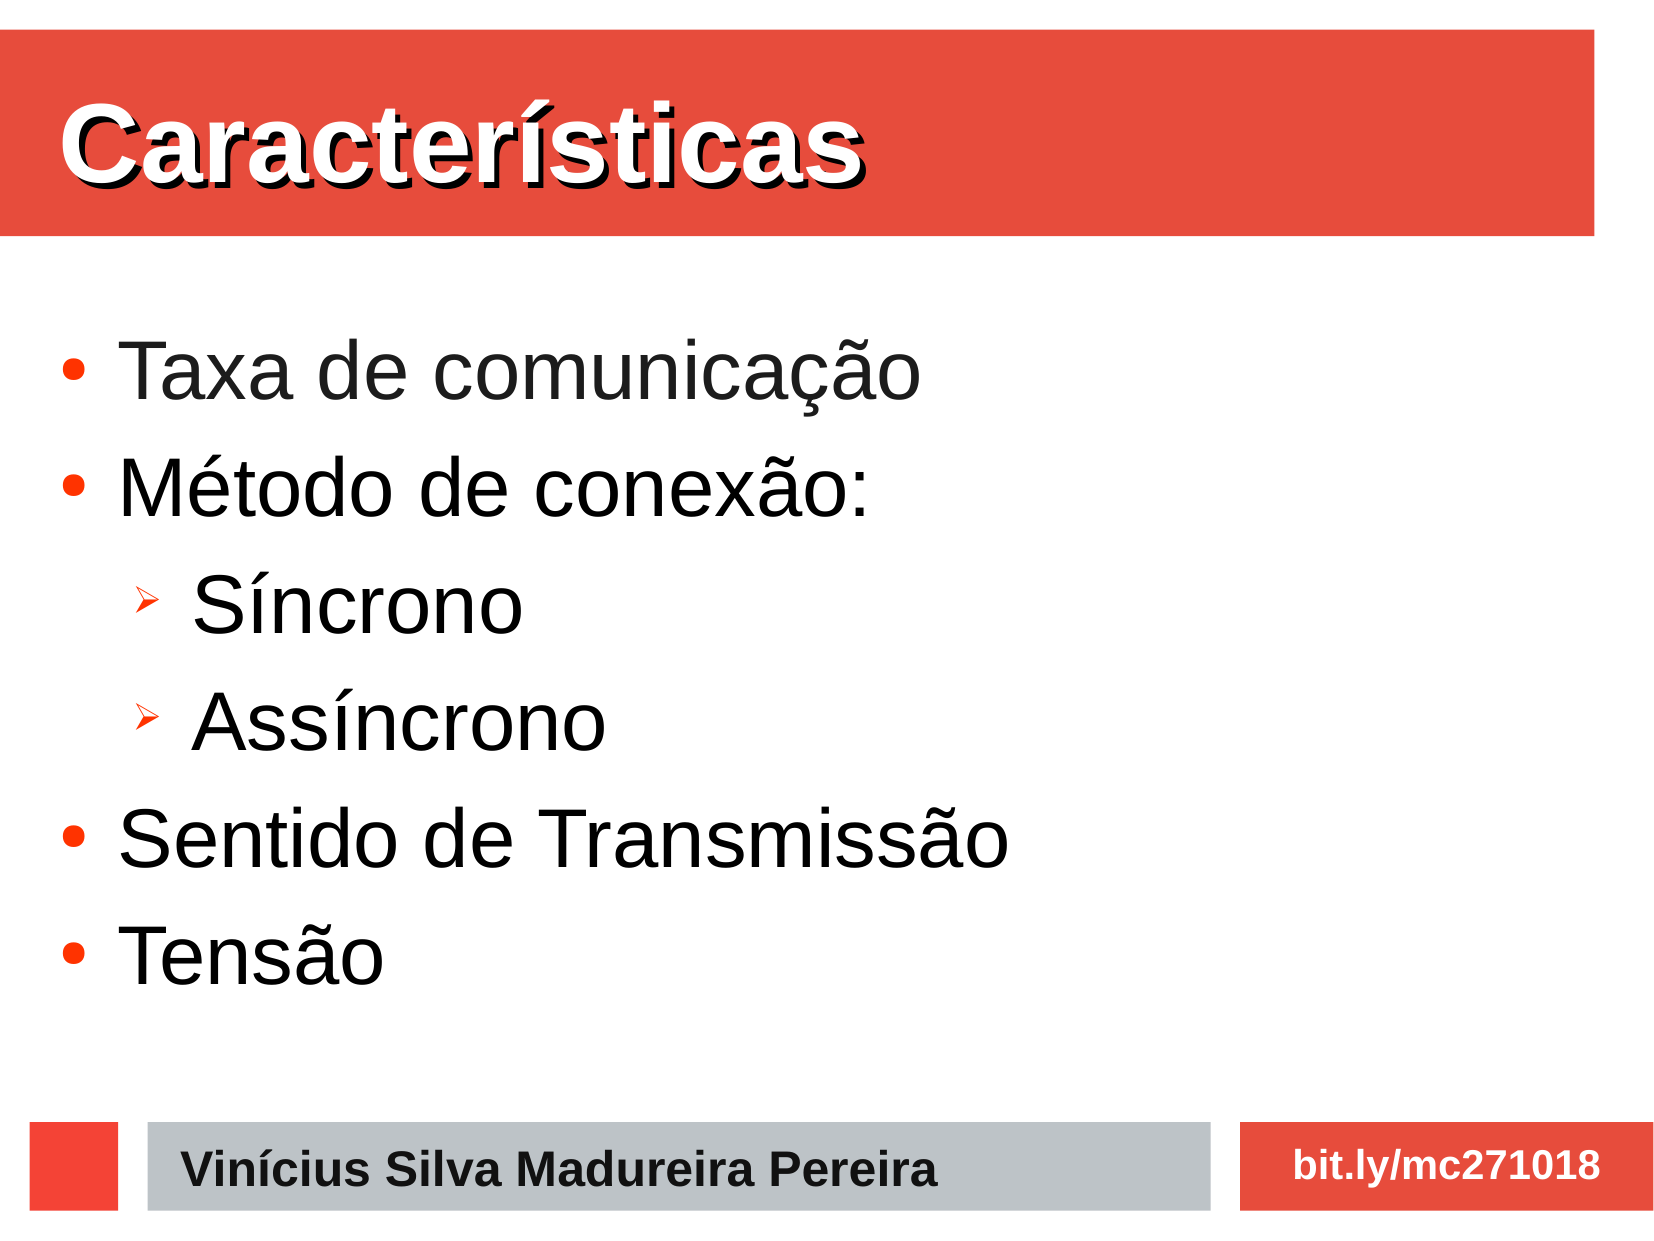

# Características
 Taxa de comunicação
 Método de conexão:
 Síncrono
 Assíncrono
 Sentido de Transmissão
 Tensão
Vinícius Silva Madureira Pereira
bit.ly/mc271018